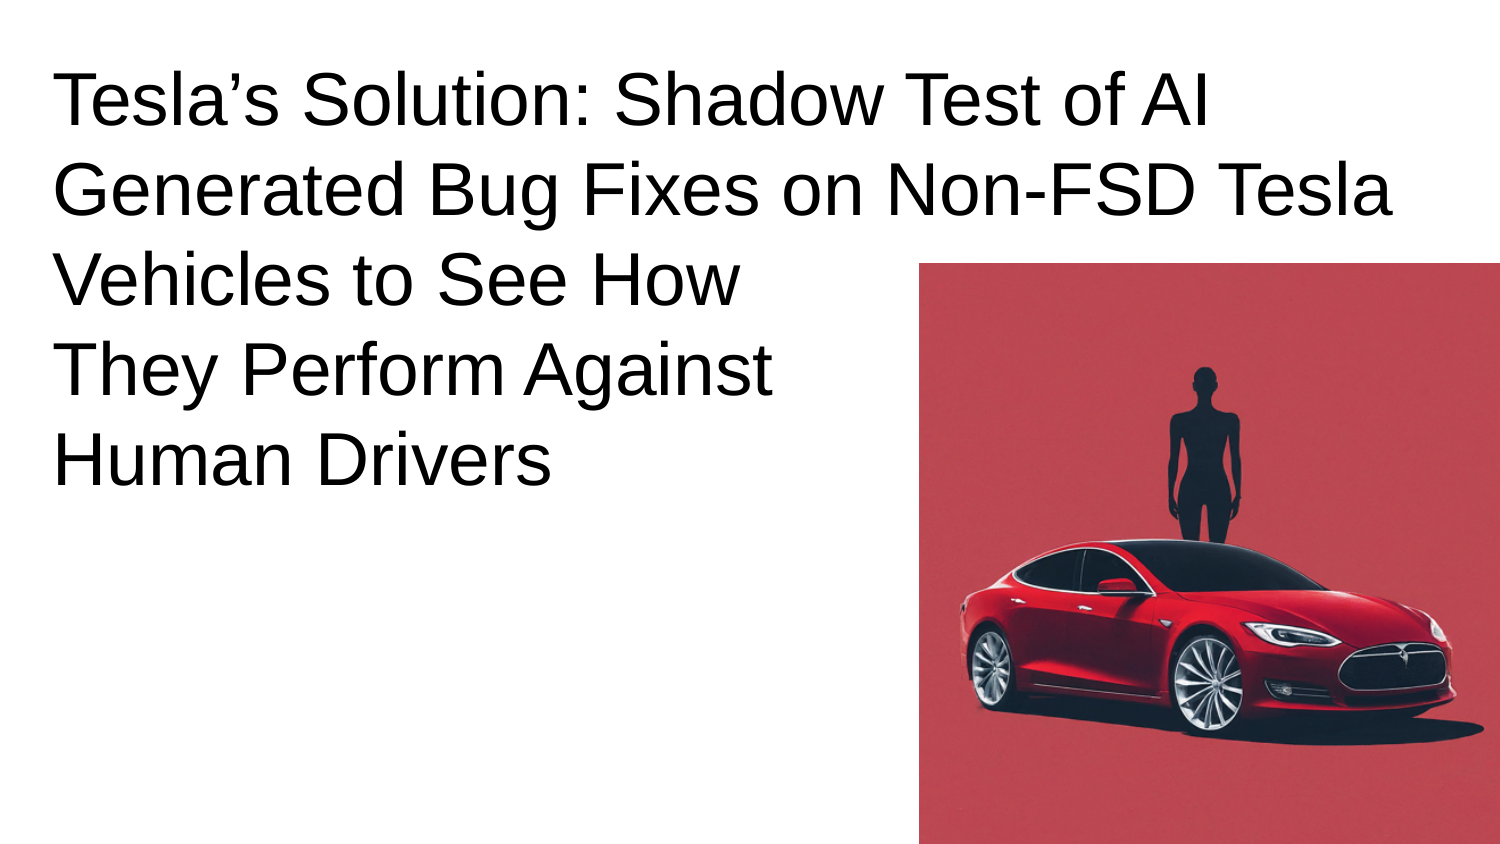

# Tesla’s Solution: Shadow Test of AI Generated Bug Fixes on Non-FSD Tesla Vehicles to See How They Perform Against Human Drivers